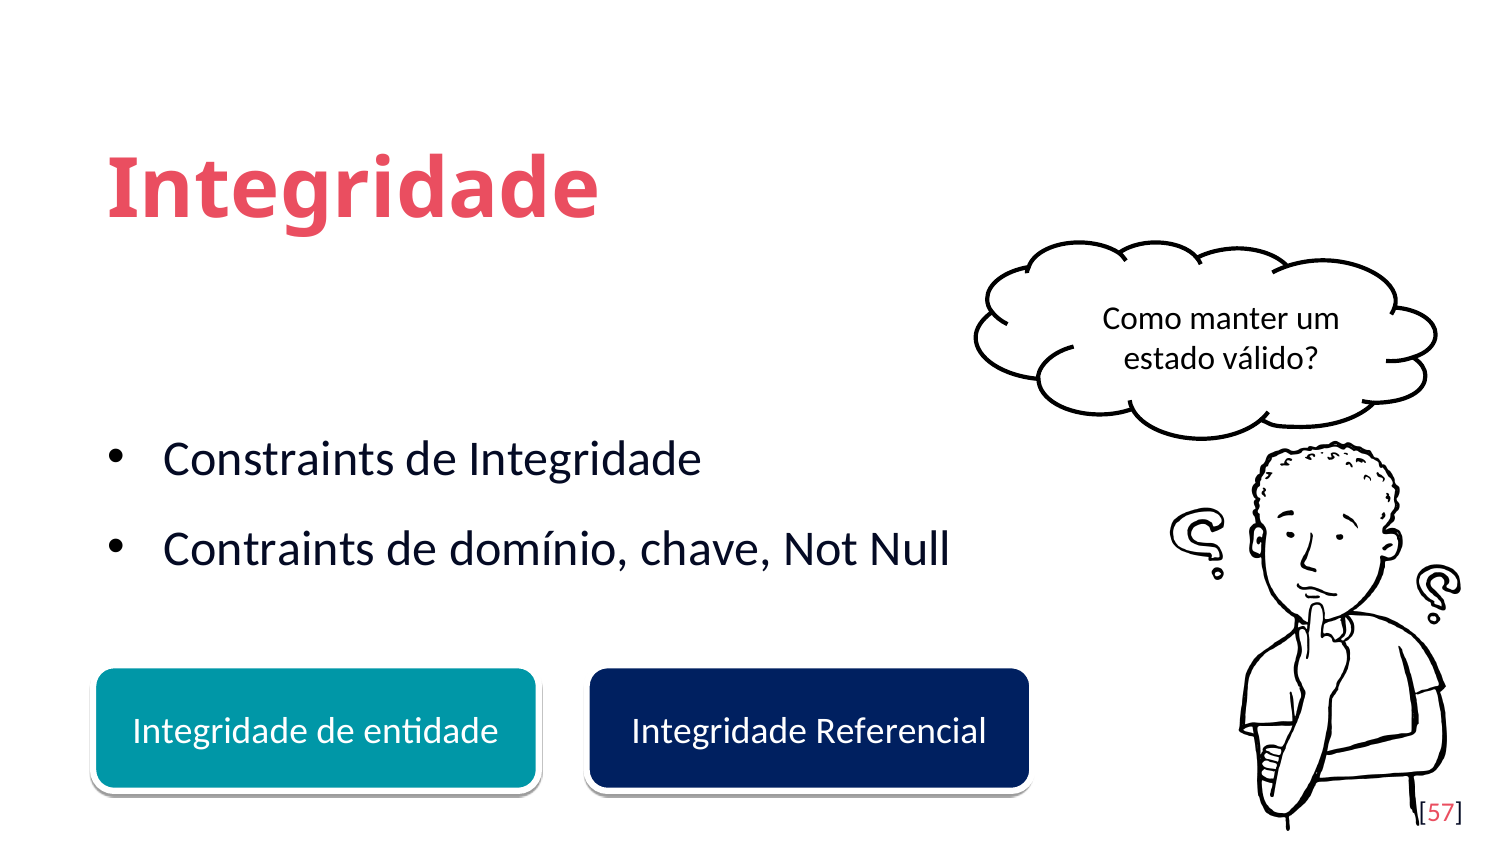

Integridade
Como manter um estado válido?
Constraints de Integridade
Contraints de domínio, chave, Not Null
Integridade de entidade
Integridade Referencial